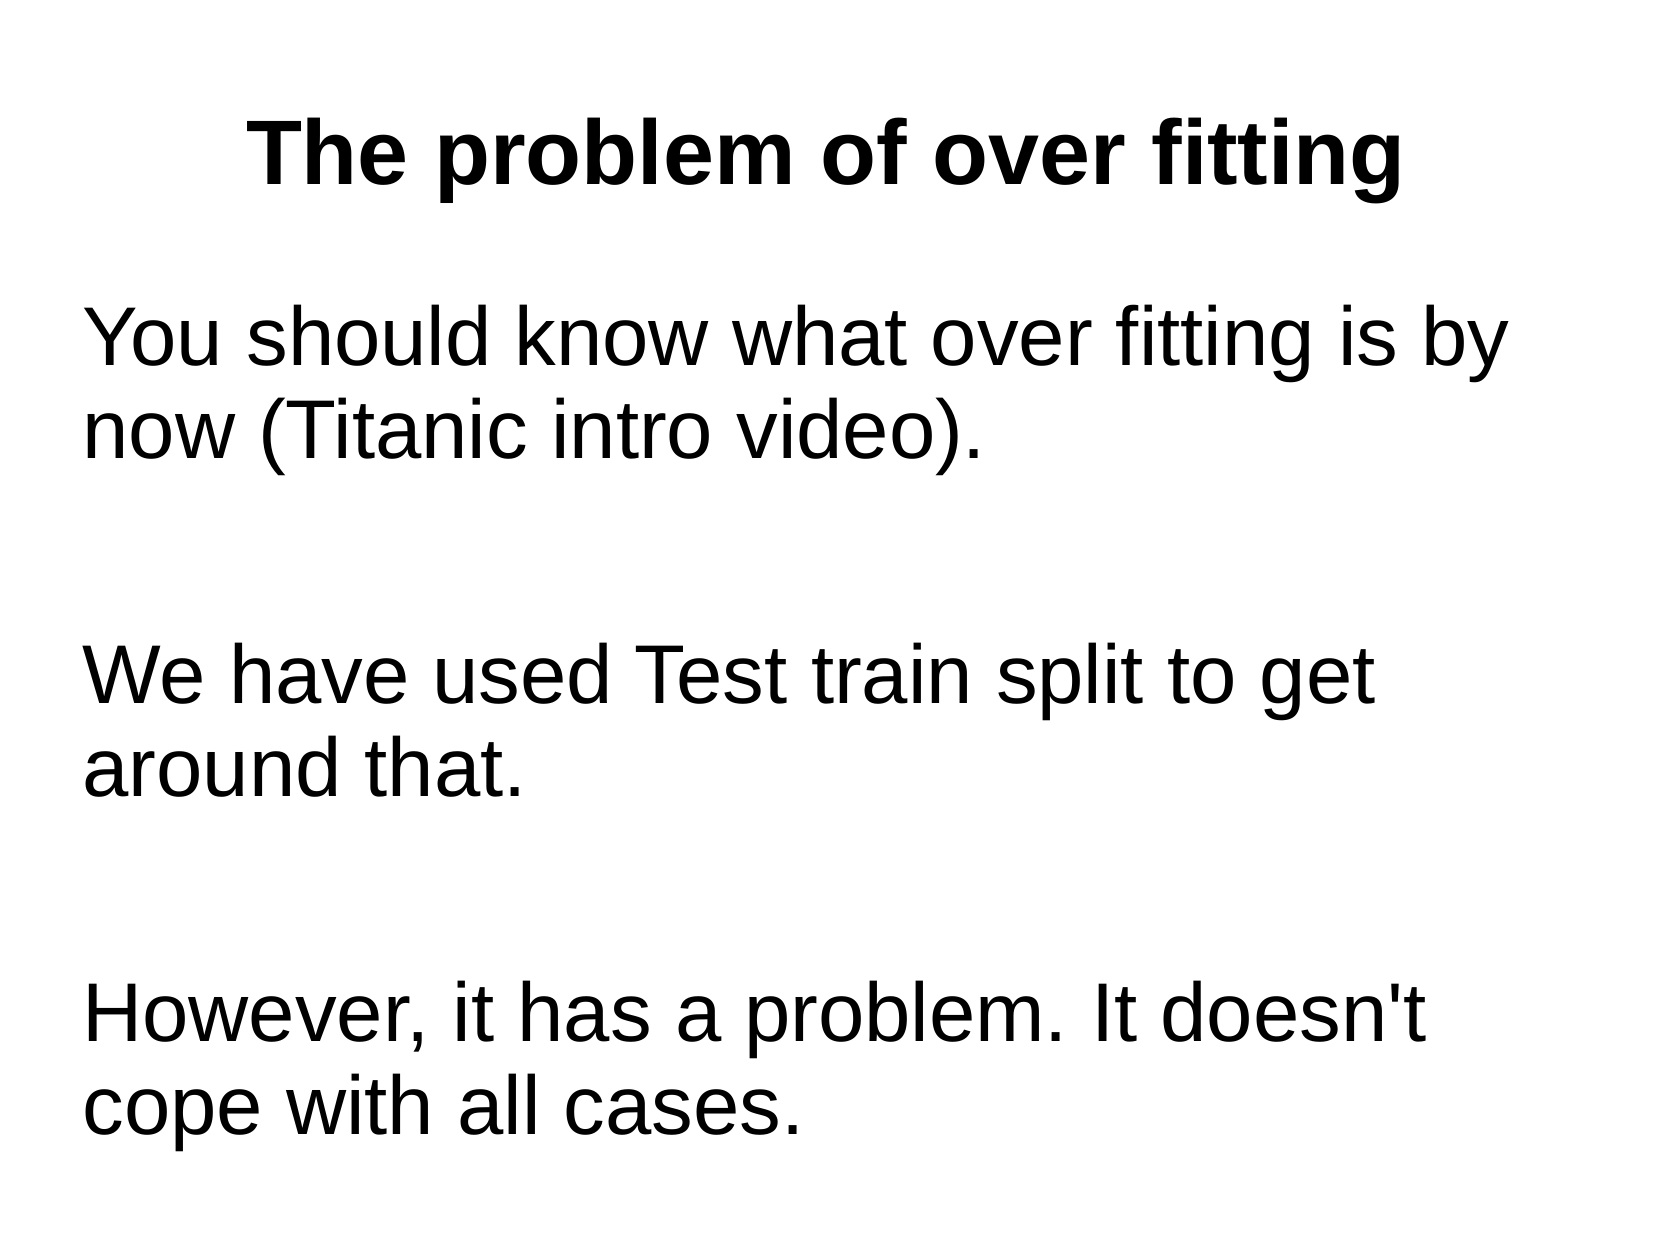

# The problem of over fitting
You should know what over fitting is by now (Titanic intro video).
We have used Test train split to get around that.
However, it has a problem. It doesn't cope with all cases.